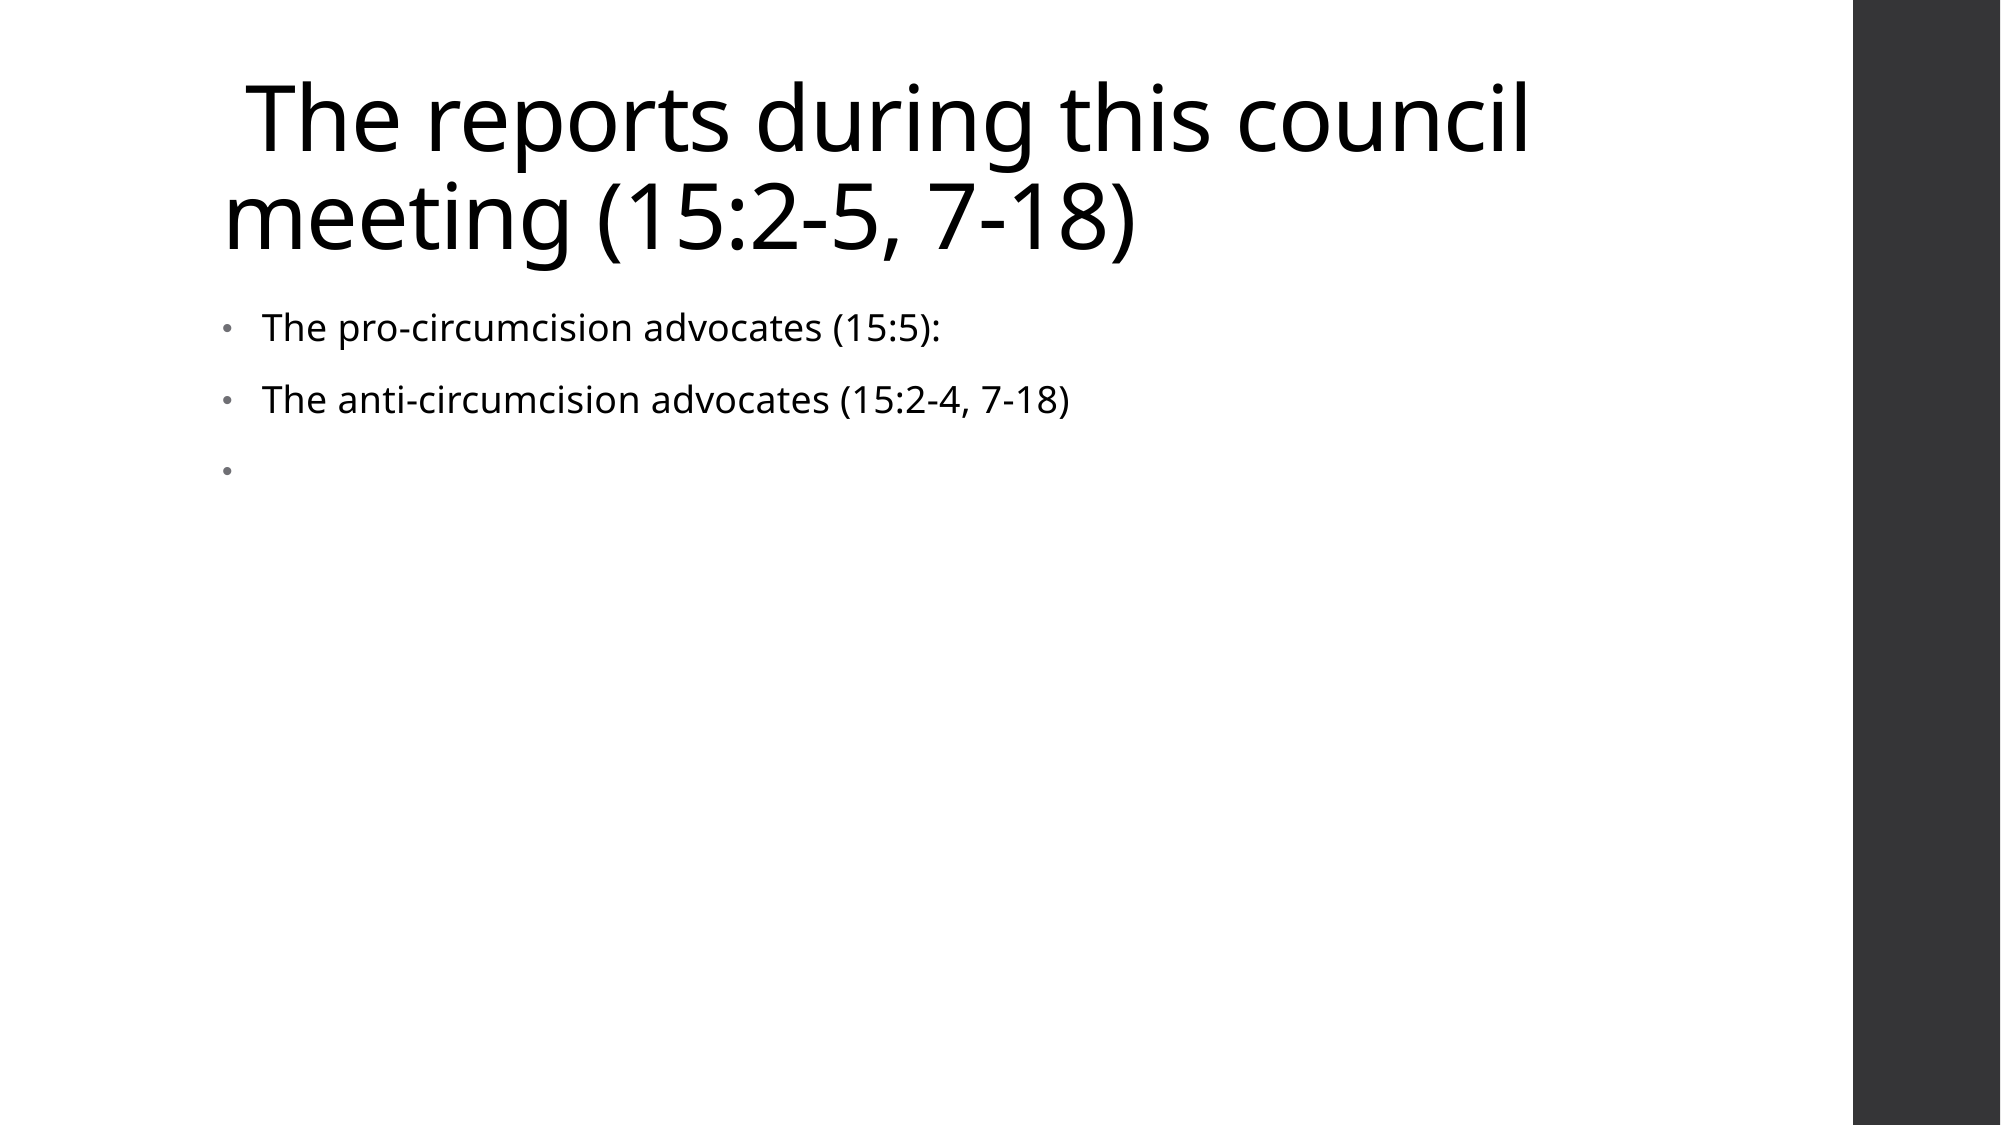

# The reports during this council meeting (15:2-5, 7-18)
 The pro-circumcision advocates (15:5):
 The anti-circumcision advocates (15:2-4, 7-18)